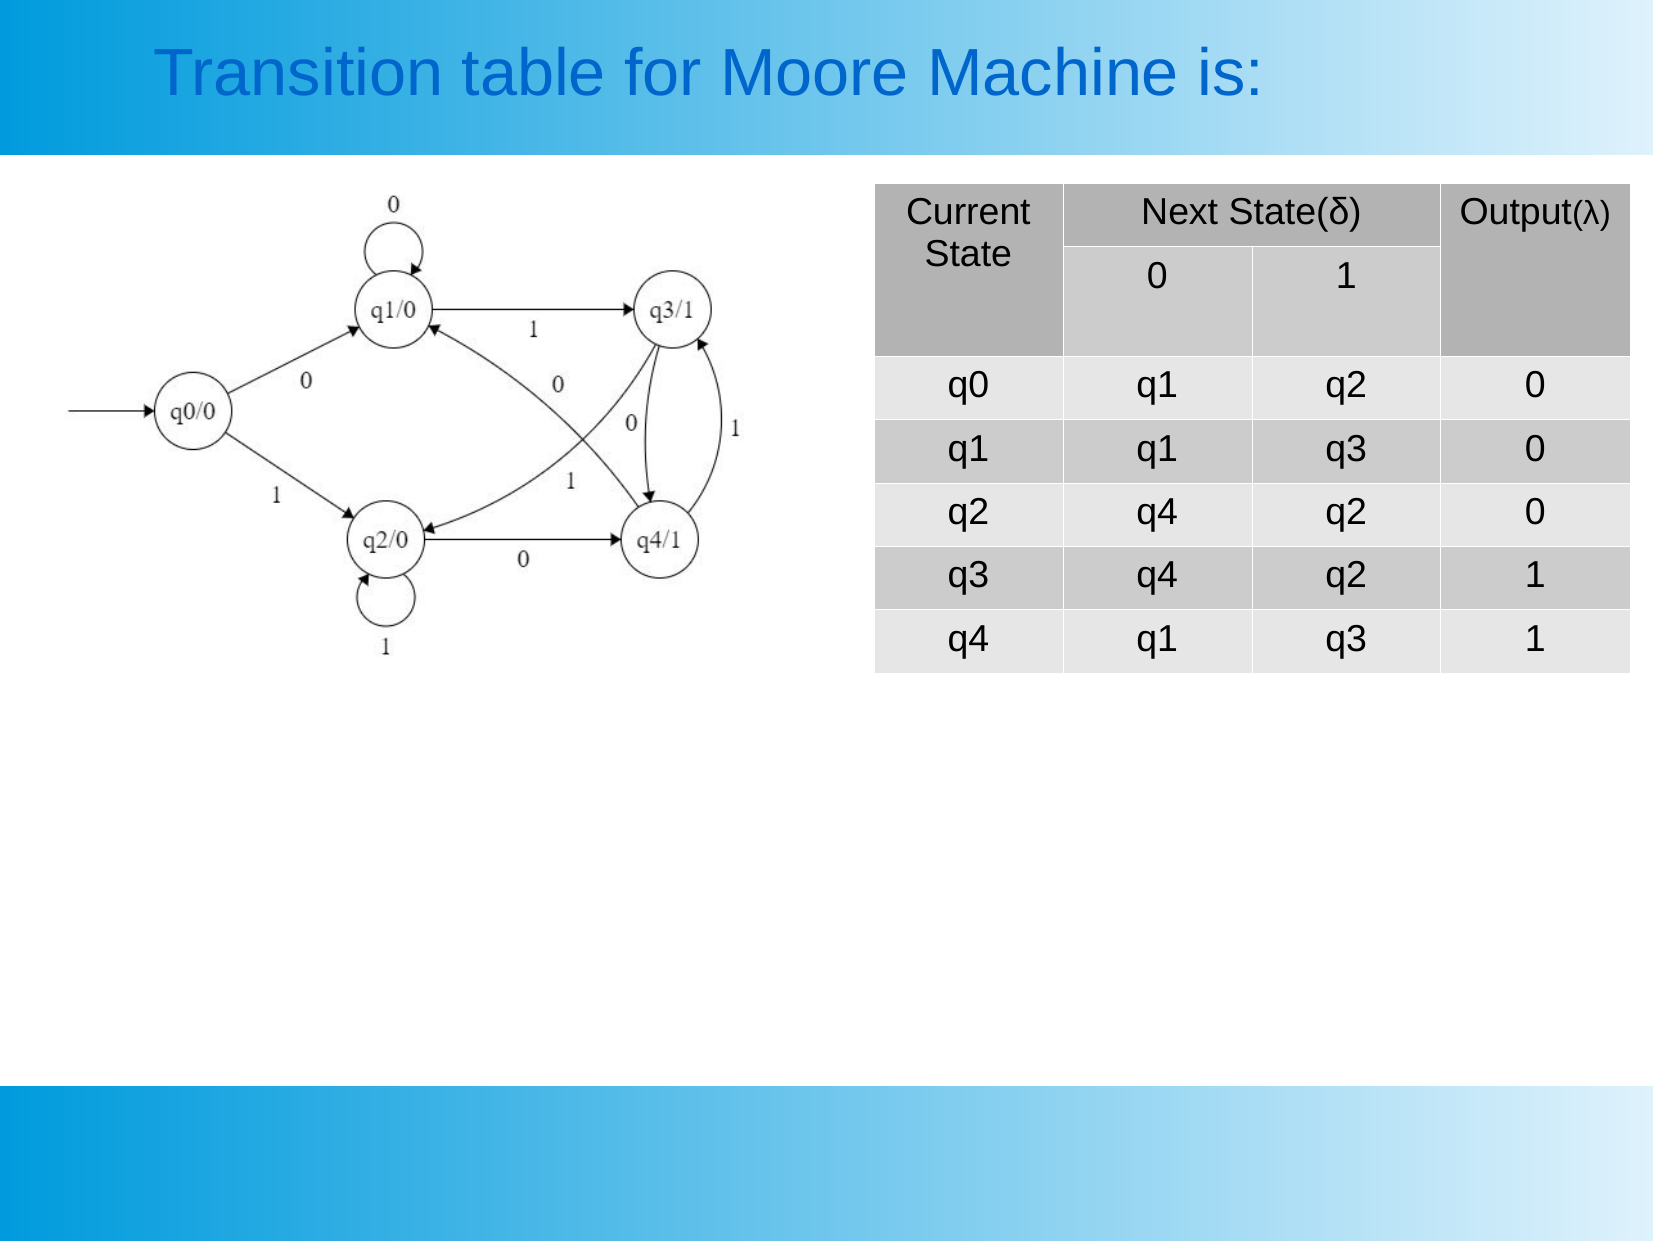

# Transition table for Moore Machine is:
| Current State | Next State(δ) | | Output(λ) |
| --- | --- | --- | --- |
| | 0 | 1 | |
| q0 | q1 | q2 | 0 |
| q1 | q1 | q3 | 0 |
| q2 | q4 | q2 | 0 |
| q3 | q4 | q2 | 1 |
| q4 | q1 | q3 | 1 |